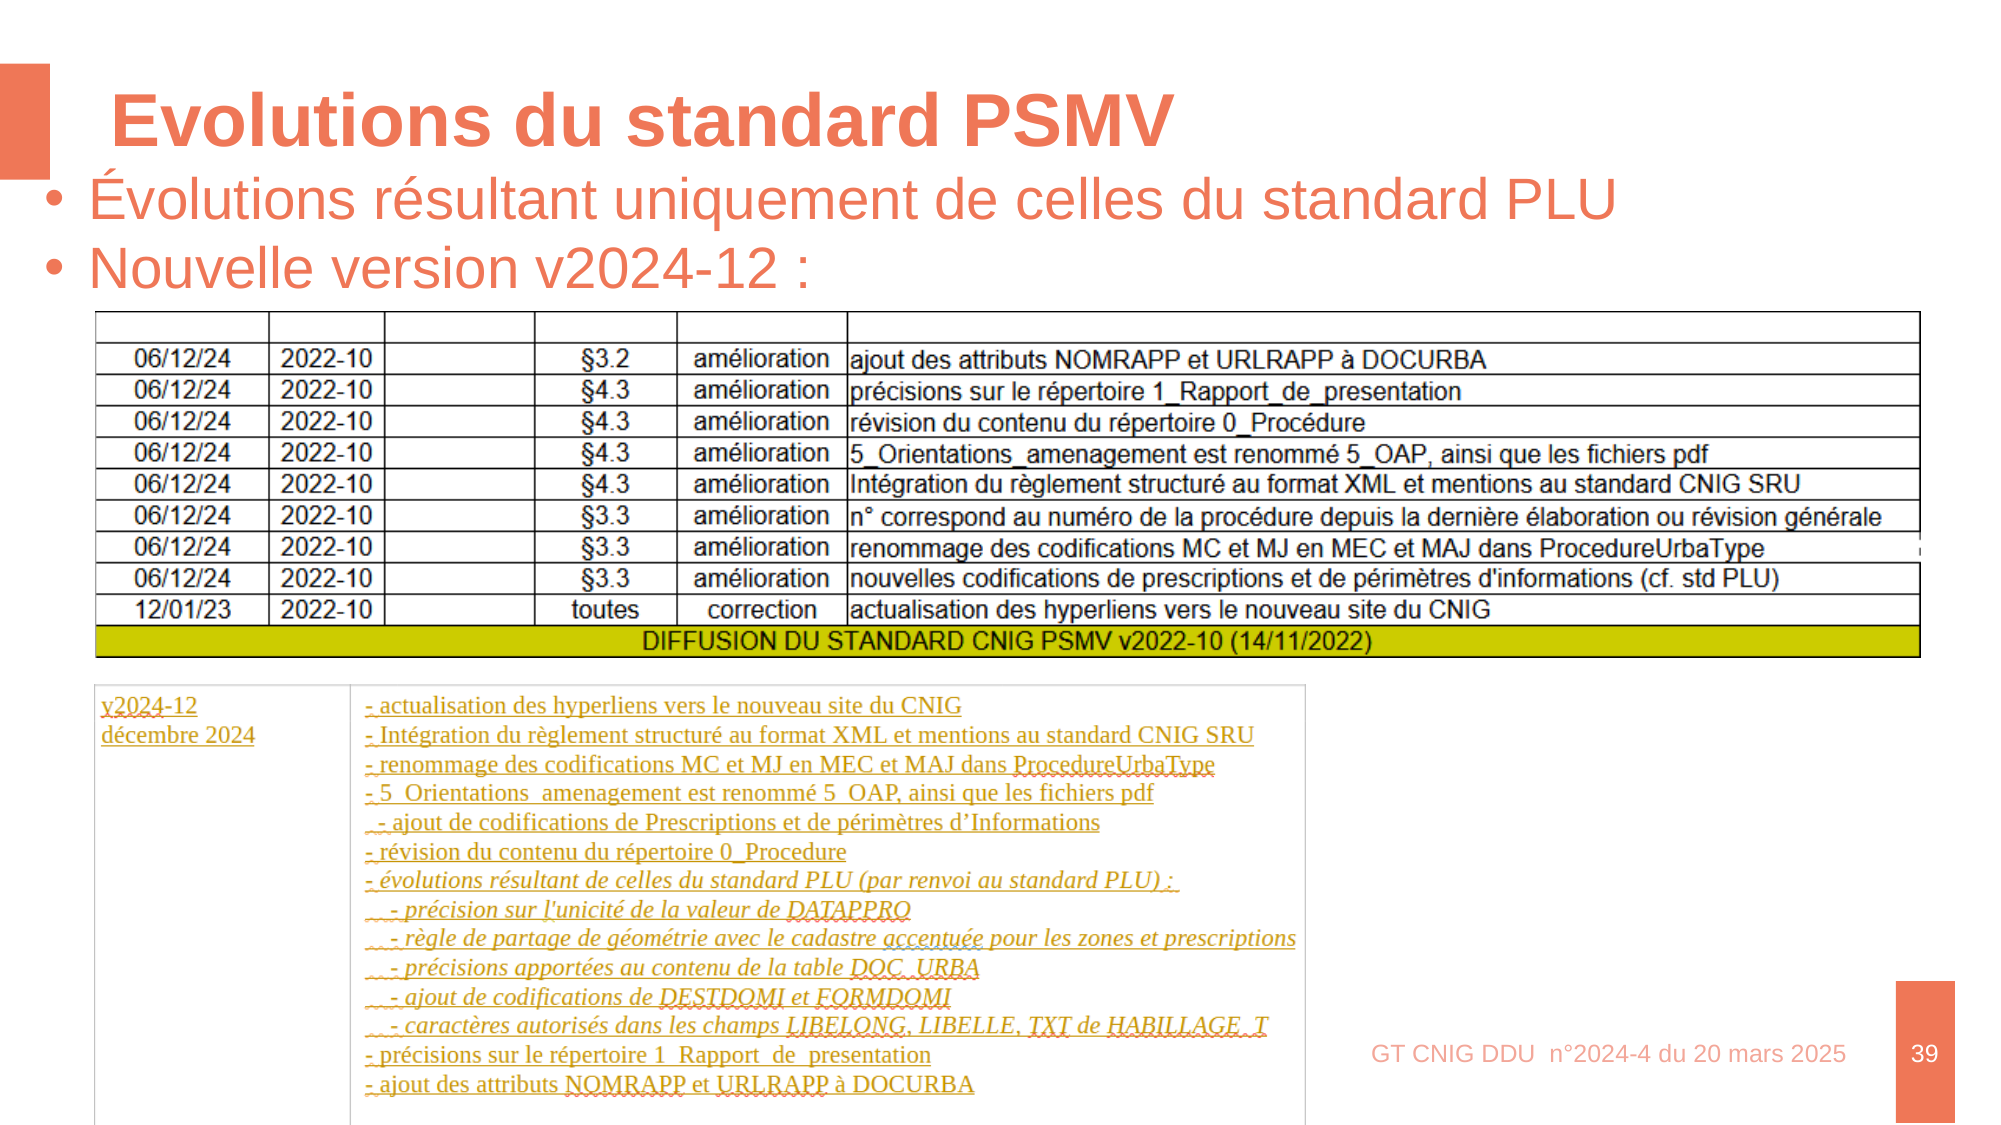

# Evolutions du standard PSMV
Évolutions résultant uniquement de celles du standard PLU
Nouvelle version v2024-12 :
39
GT CNIG DDU n°2024-4 du 20 mars 2025